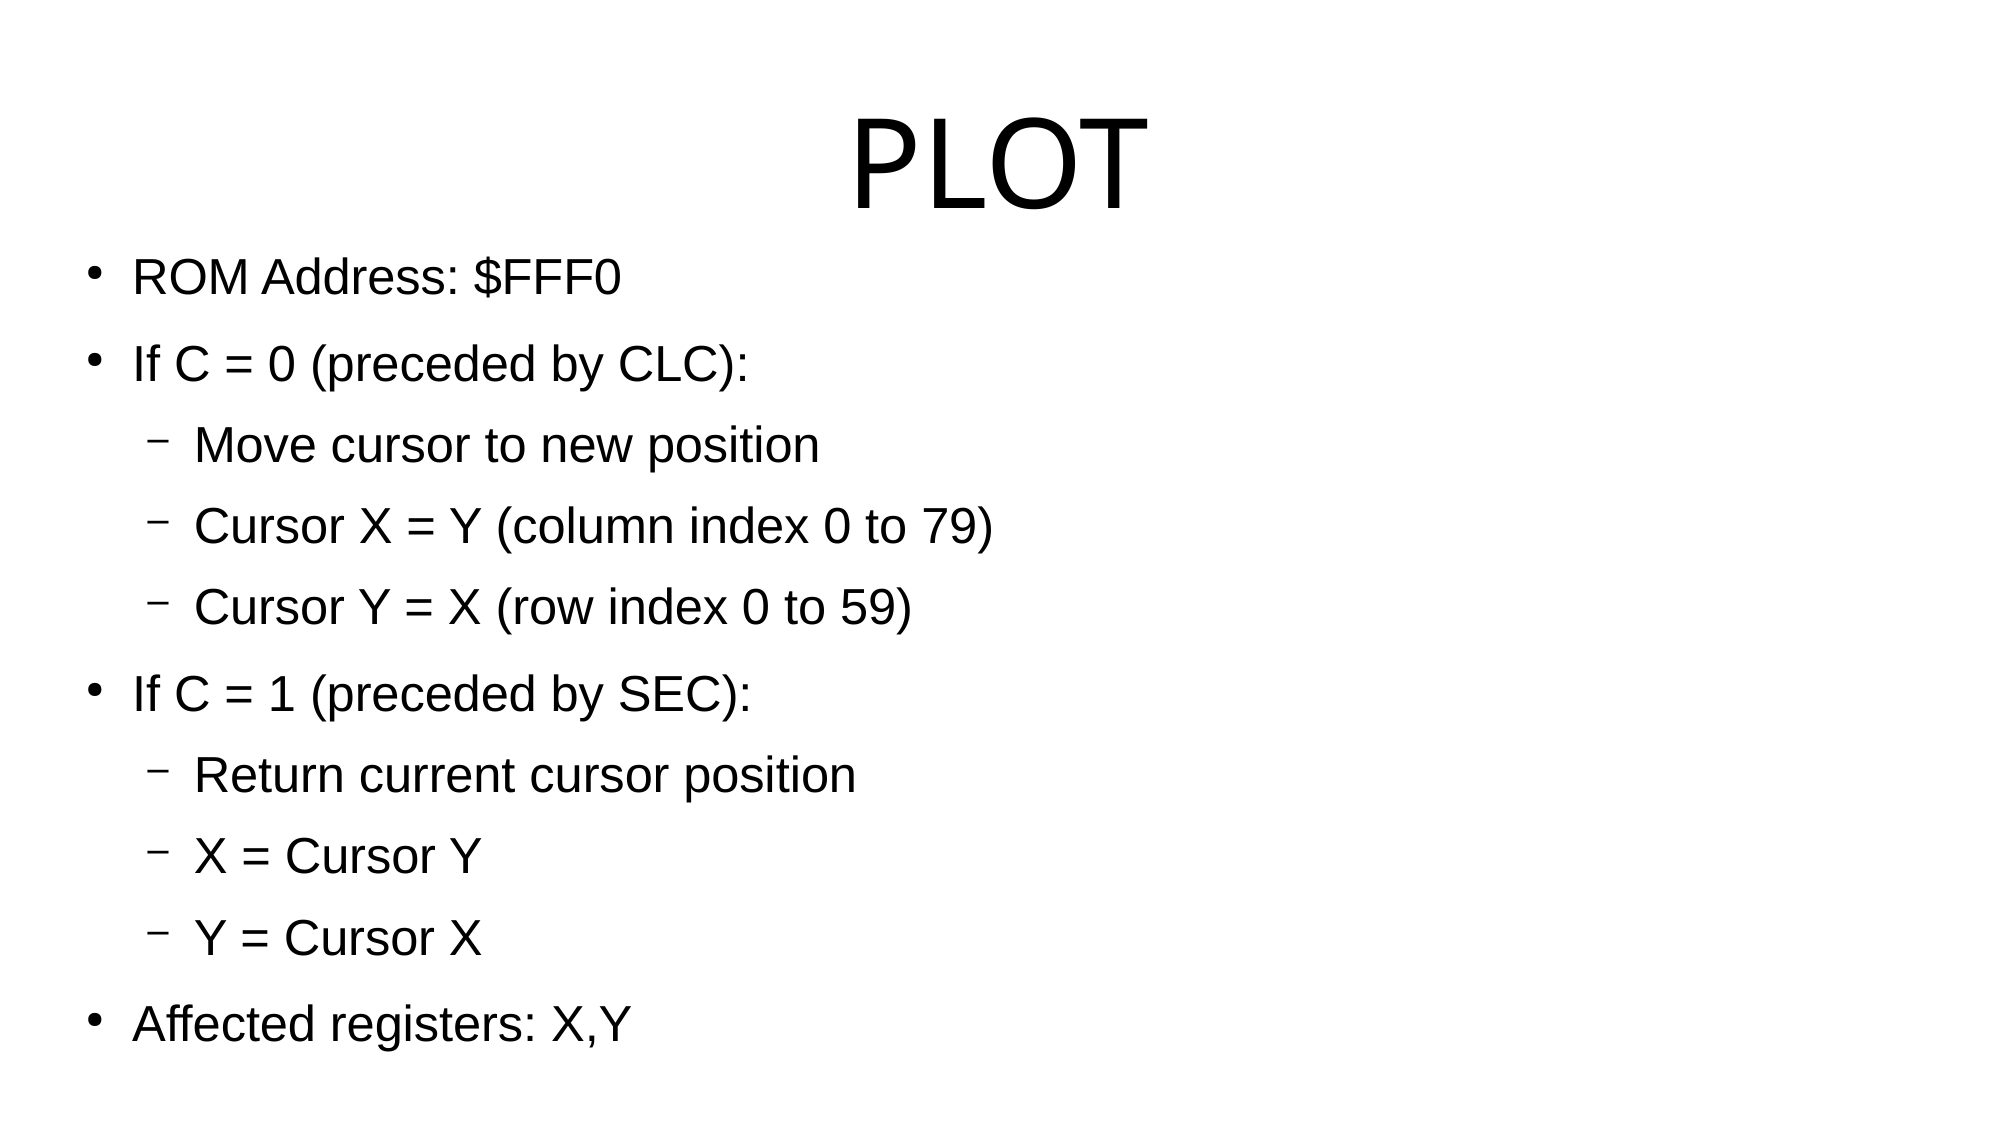

PLOT
# ROM Address: $FFF0
If C = 0 (preceded by CLC):
Move cursor to new position
Cursor X = Y (column index 0 to 79)
Cursor Y = X (row index 0 to 59)
If C = 1 (preceded by SEC):
Return current cursor position
X = Cursor Y
Y = Cursor X
Affected registers: X,Y